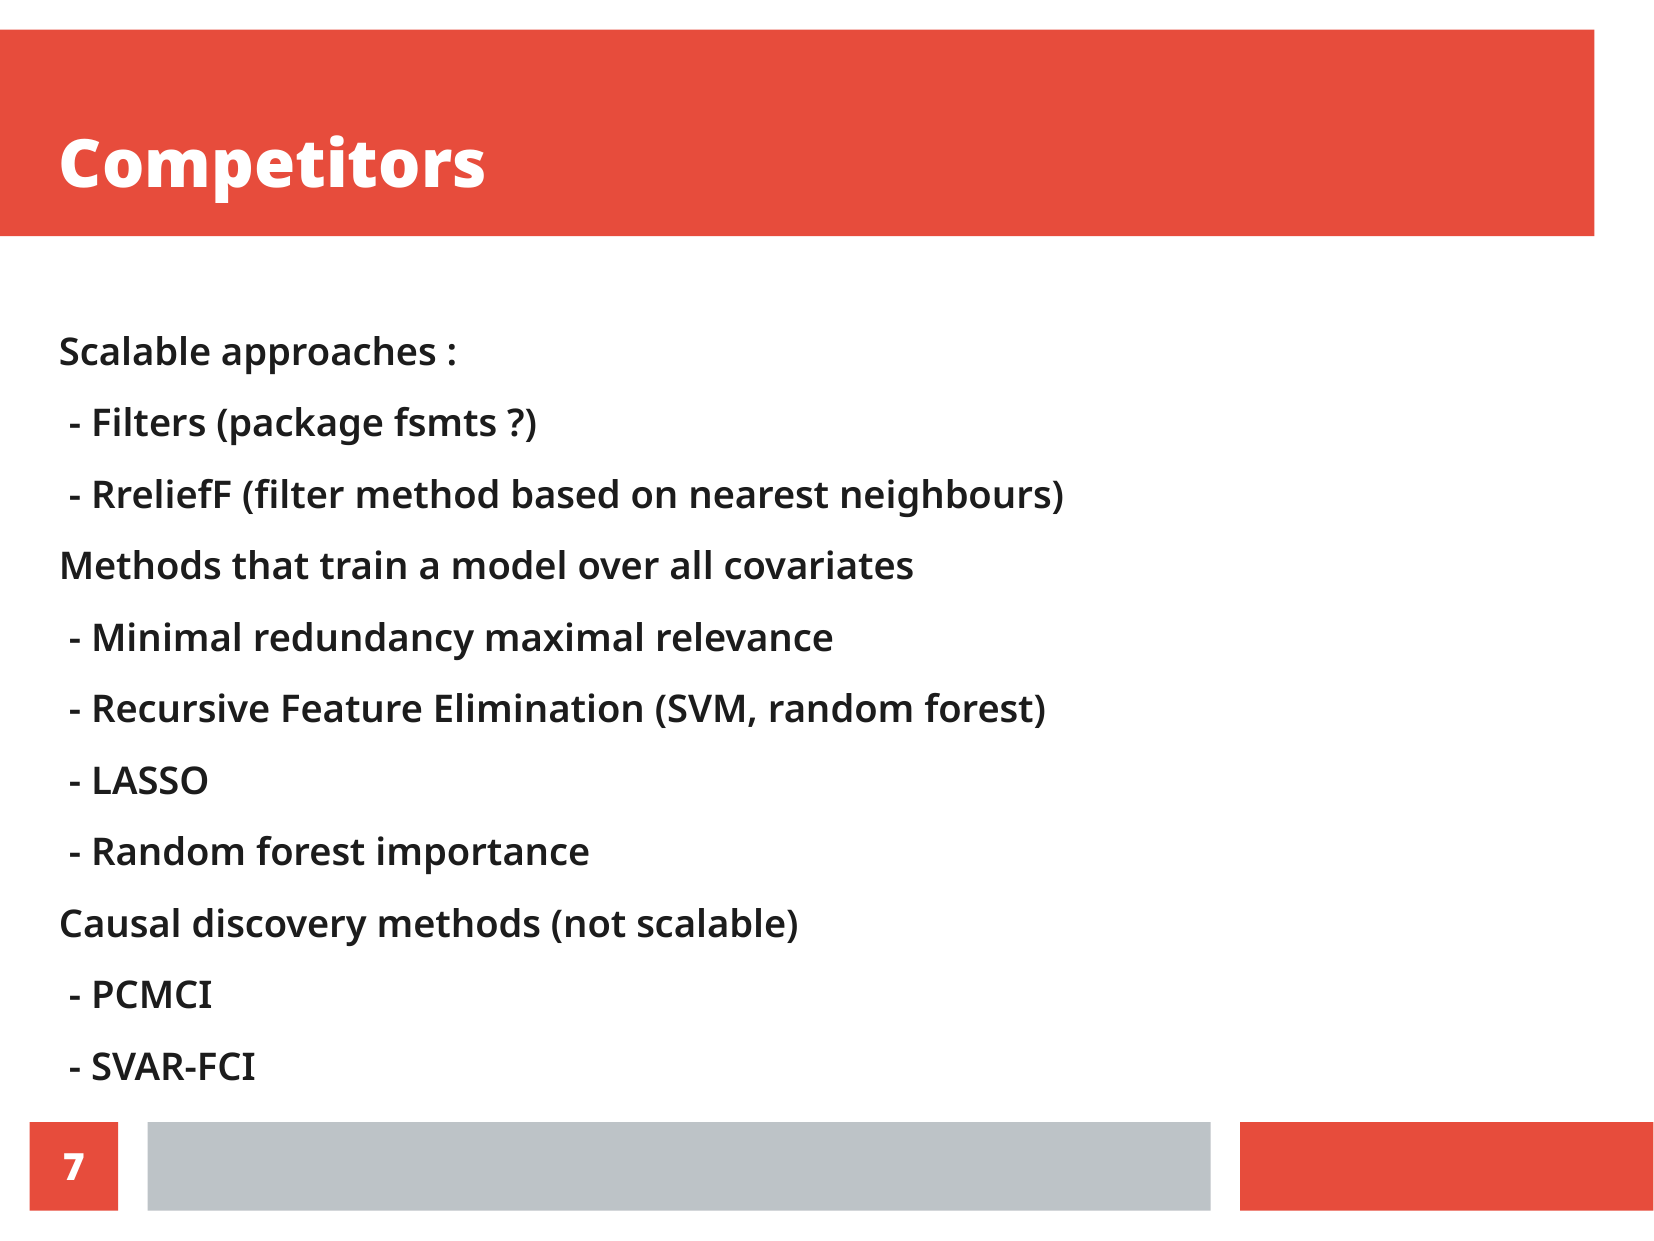

# Competitors
Scalable approaches :
 - Filters (package fsmts ?)
 - RreliefF (filter method based on nearest neighbours)
Methods that train a model over all covariates
 - Minimal redundancy maximal relevance
 - Recursive Feature Elimination (SVM, random forest)
 - LASSO
 - Random forest importance
Causal discovery methods (not scalable)
 - PCMCI
 - SVAR-FCI
7